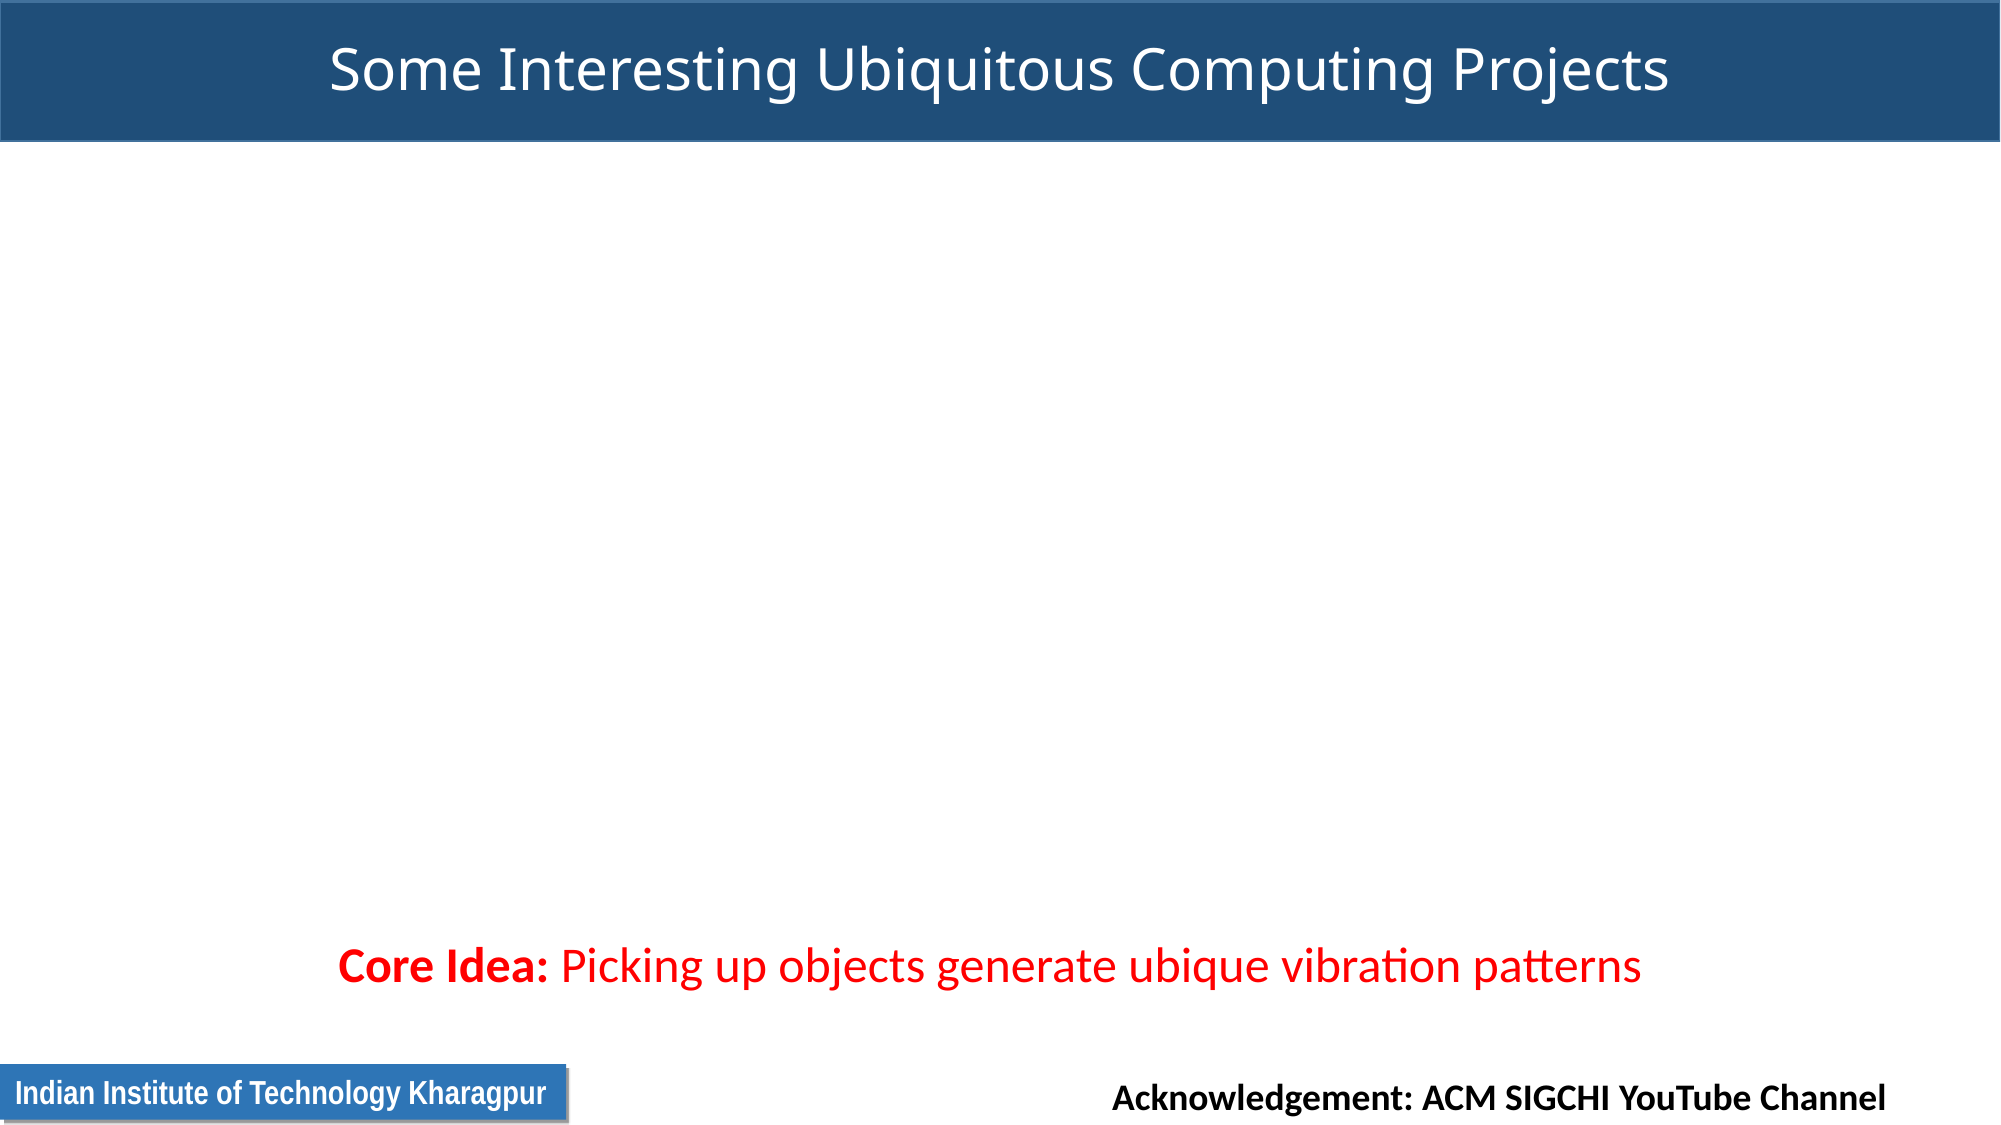

# Some Interesting Ubiquitous Computing Projects
Core Idea: Picking up objects generate ubique vibration patterns
Acknowledgement: ACM SIGCHI YouTube Channel